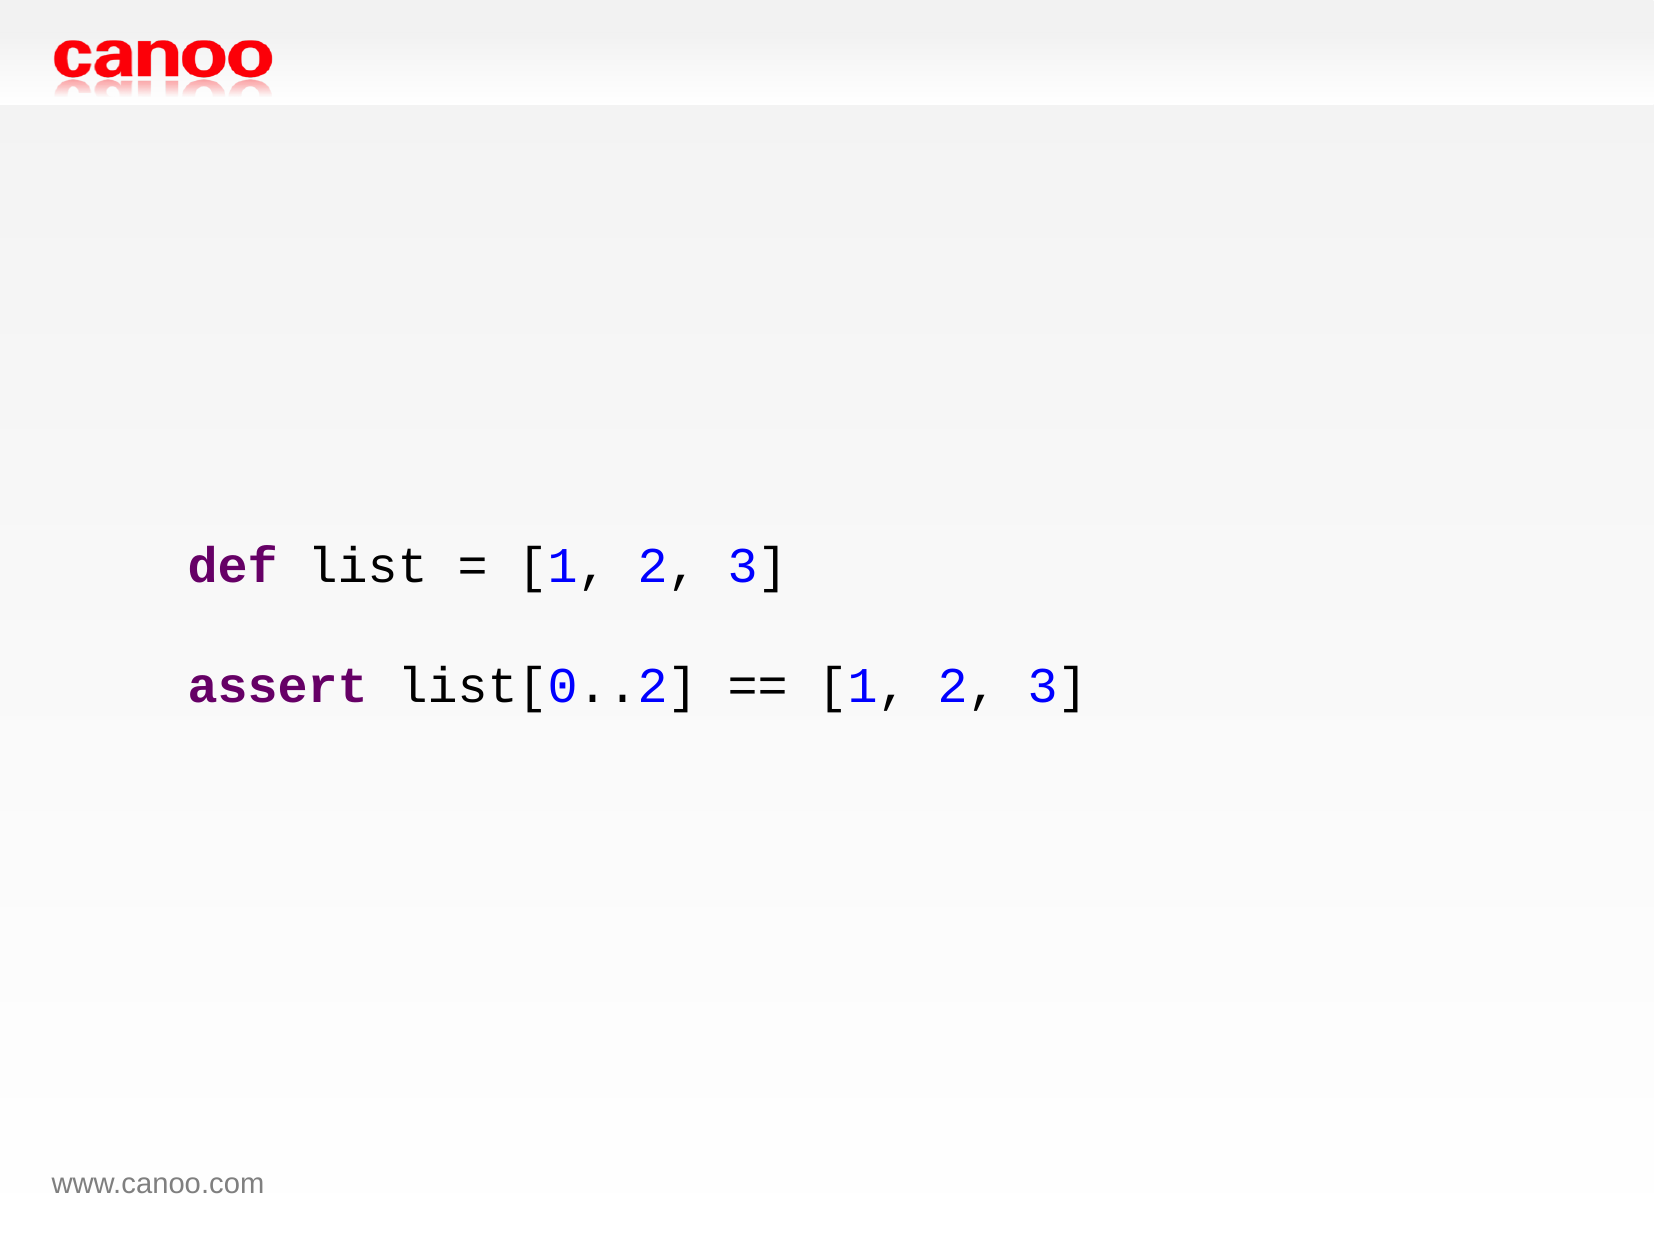

def list = [1, 2, 3]
assert list[0..2] == [1, 2, 3]